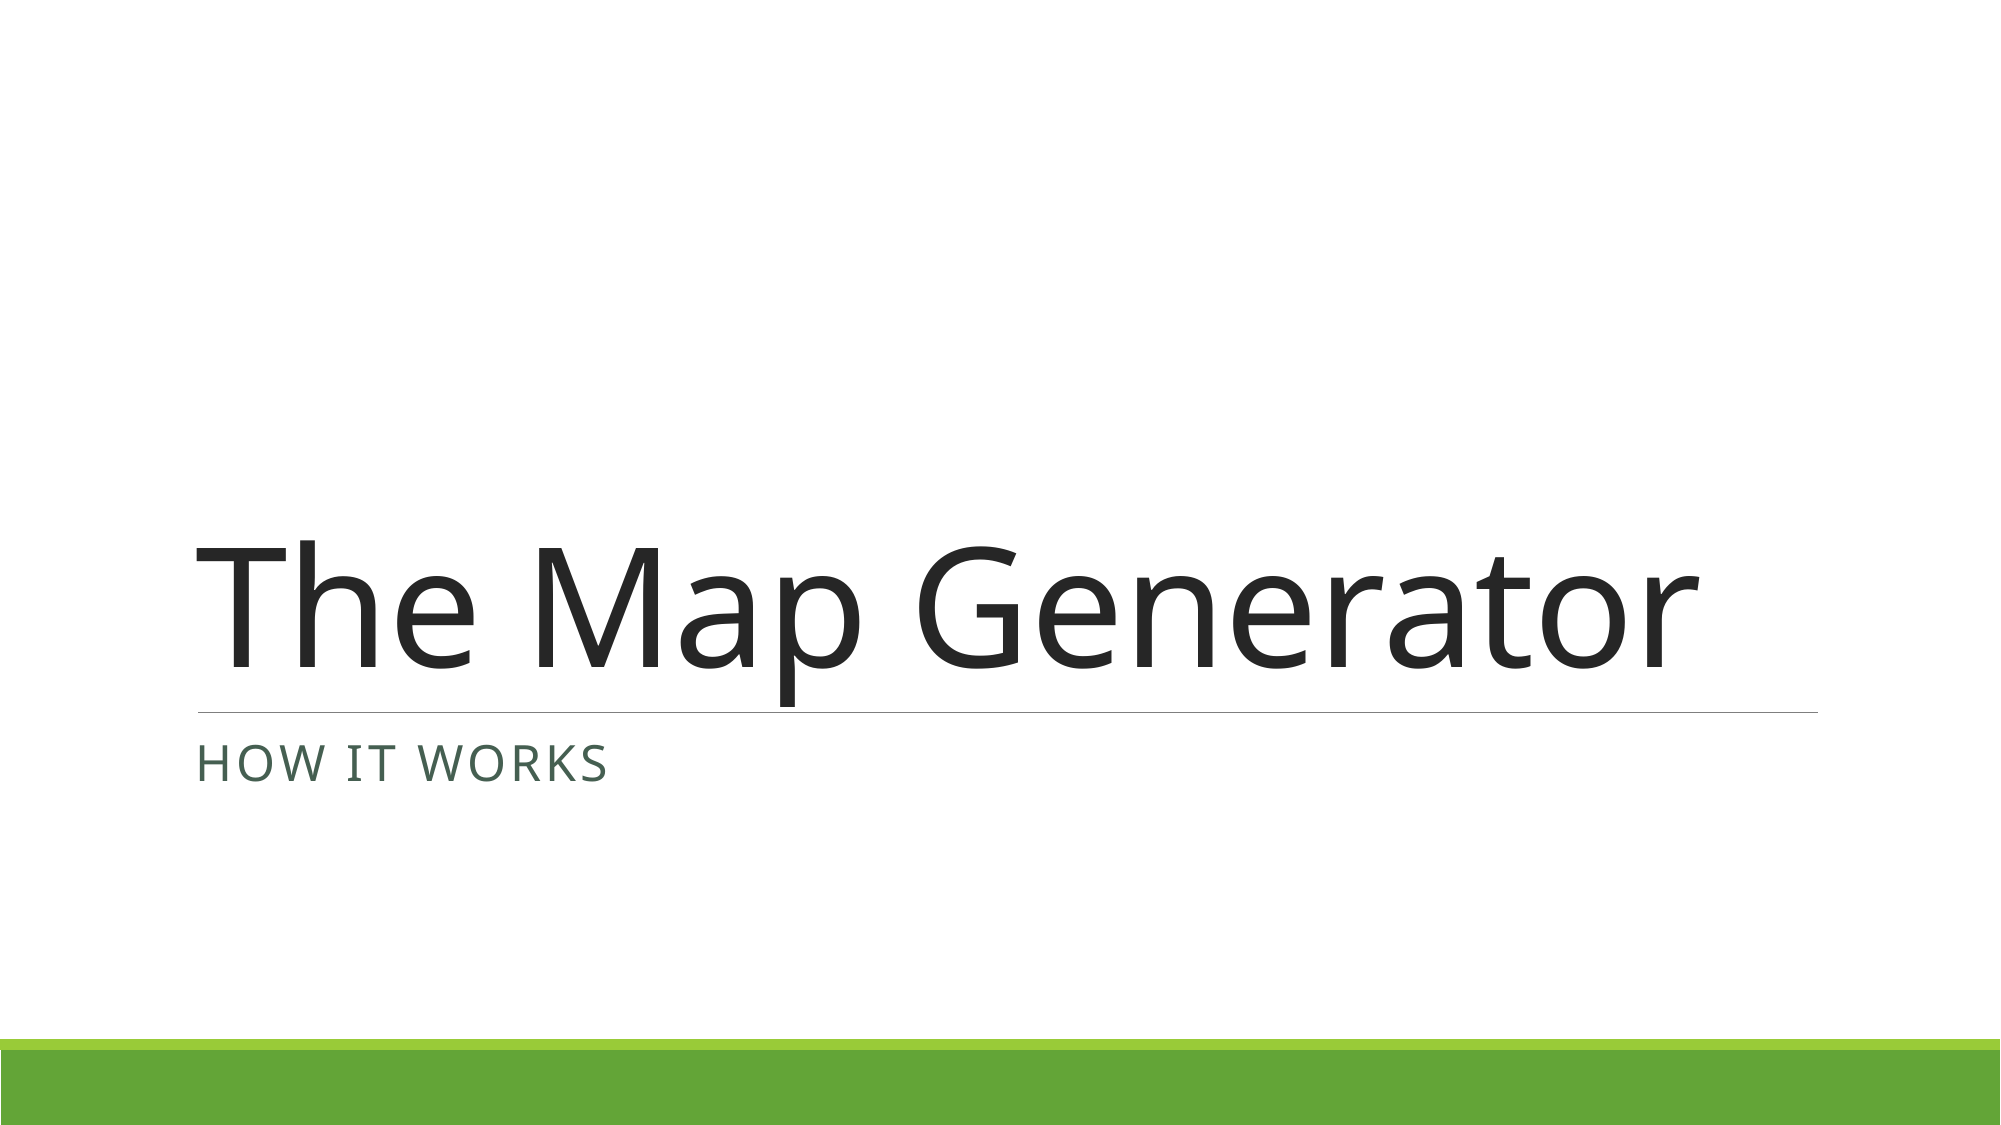

# The Map Generator
How it works